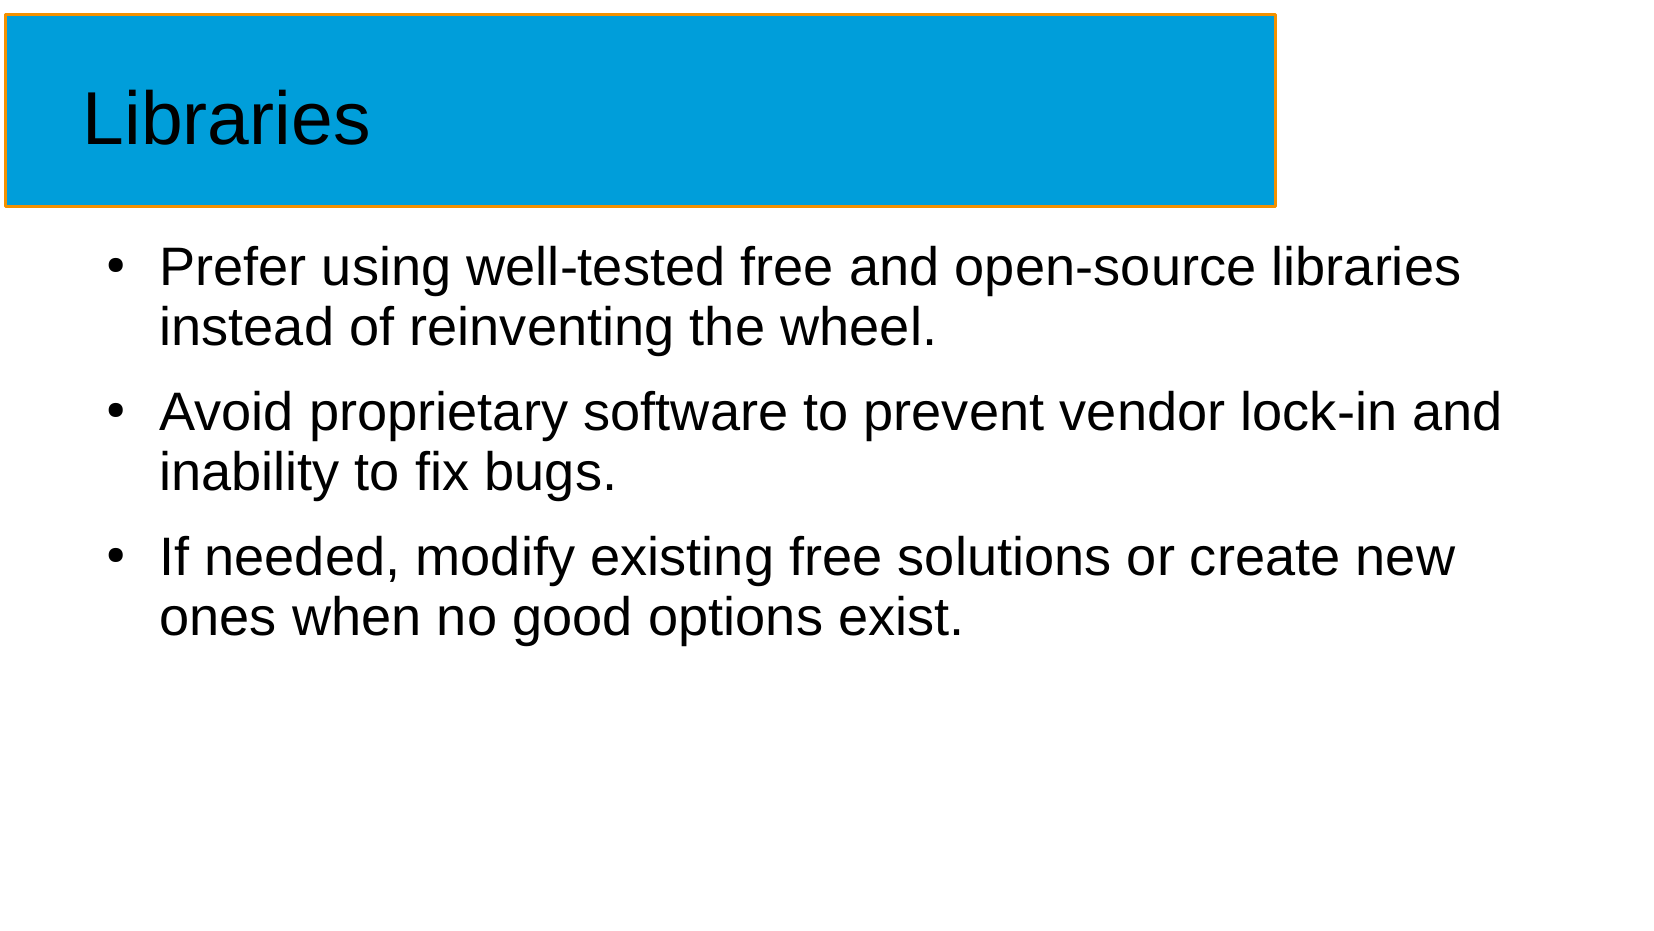

# Libraries
Prefer using well-tested free and open-source libraries instead of reinventing the wheel.
Avoid proprietary software to prevent vendor lock-in and inability to fix bugs.
If needed, modify existing free solutions or create new ones when no good options exist.